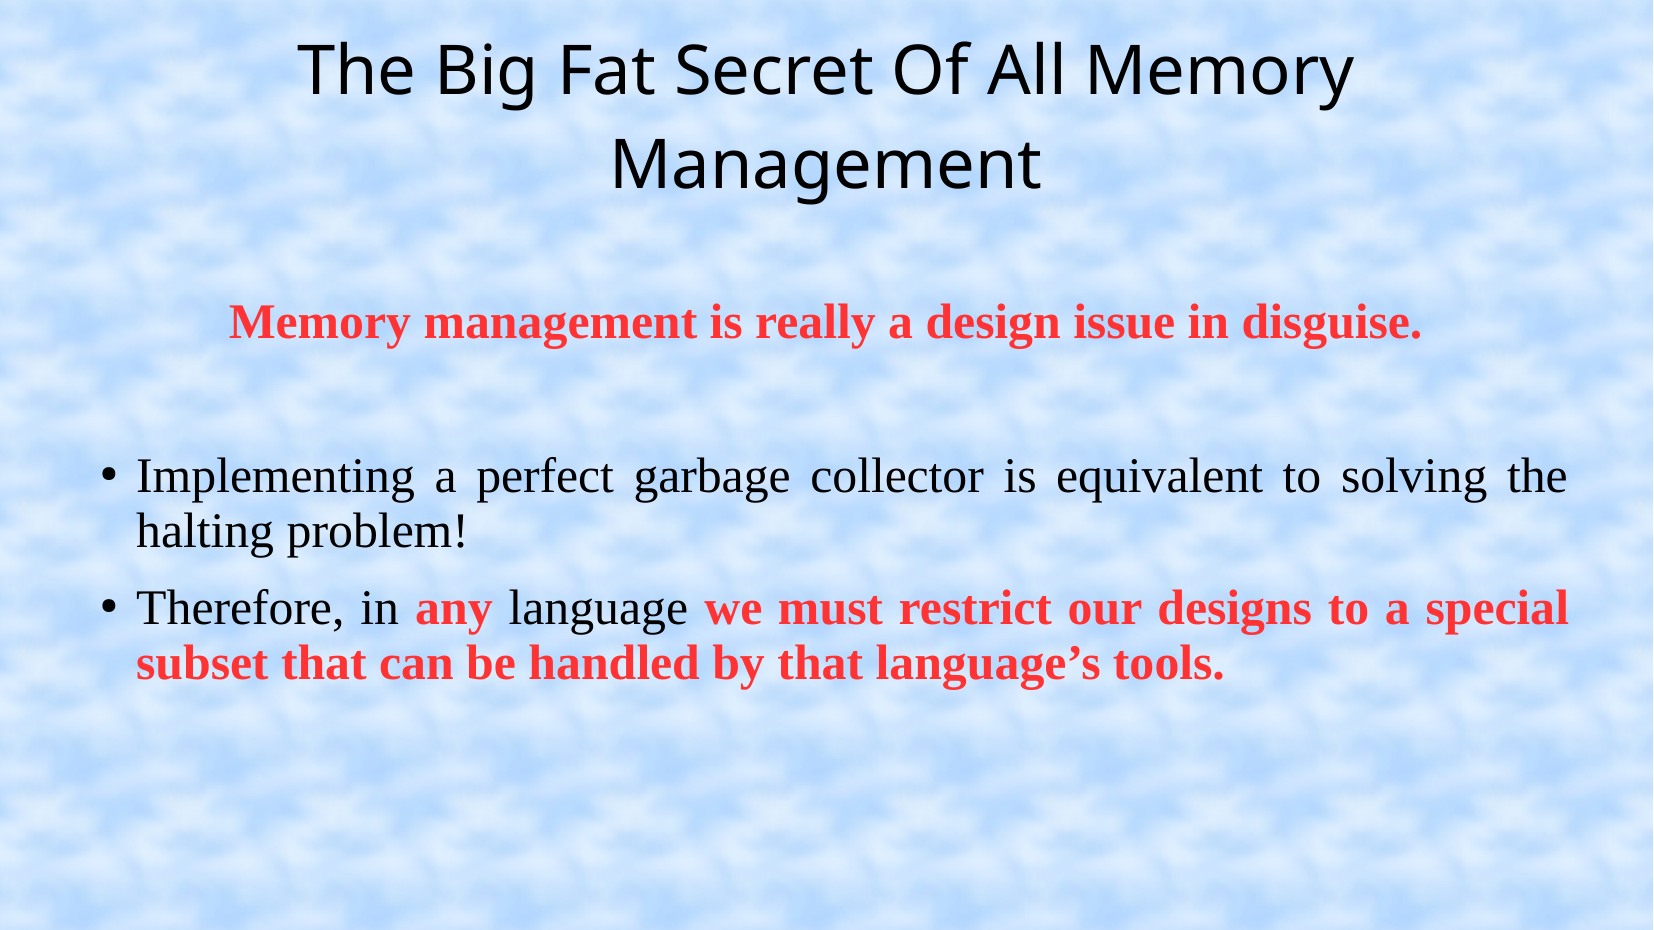

# The Big Fat Secret Of All Memory Management
Memory management is really a design issue in disguise.
Implementing a perfect garbage collector is equivalent to solving the halting problem!
Therefore, in any language we must restrict our designs to a special subset that can be handled by that language’s tools.